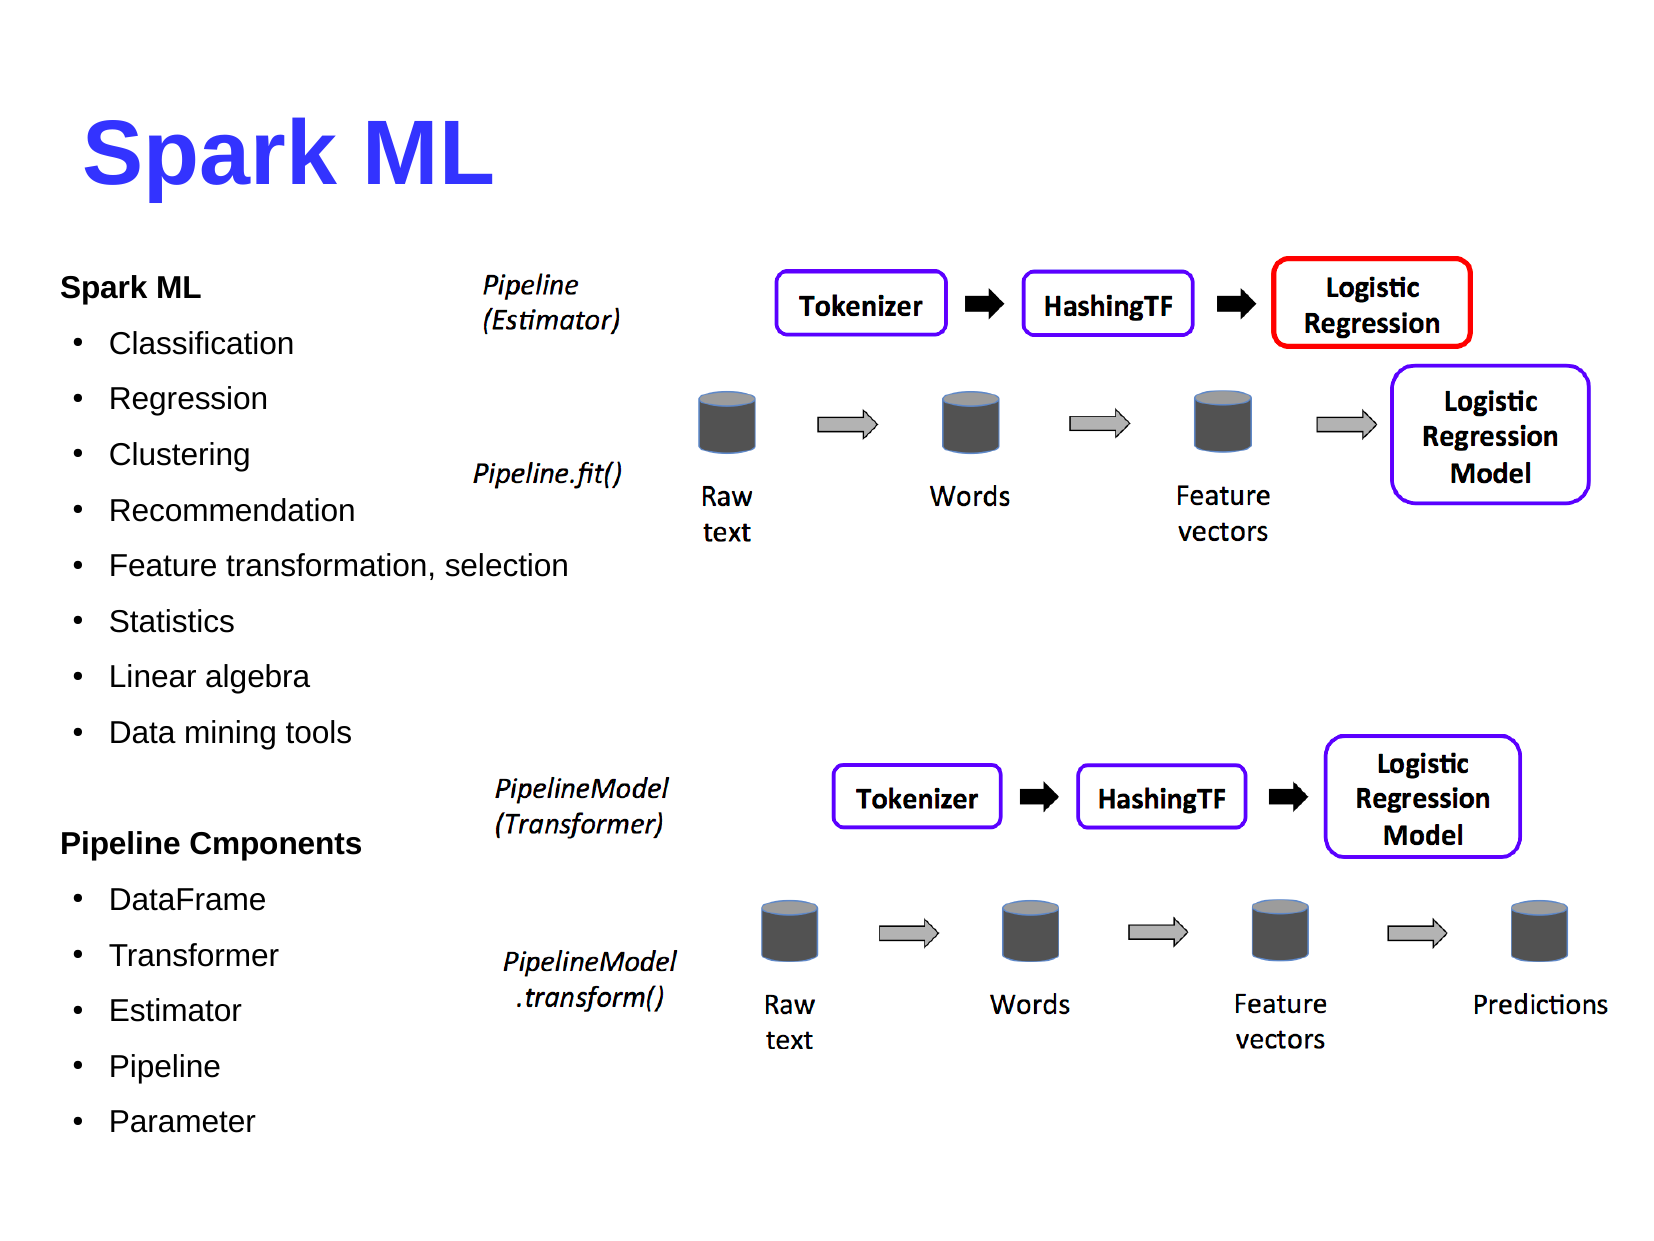

# Spark ML
Spark ML
Classification
Regression
Clustering
Recommendation
Feature transformation, selection
Statistics
Linear algebra
Data mining tools
Pipeline Cmponents
DataFrame
Transformer
Estimator
Pipeline
Parameter